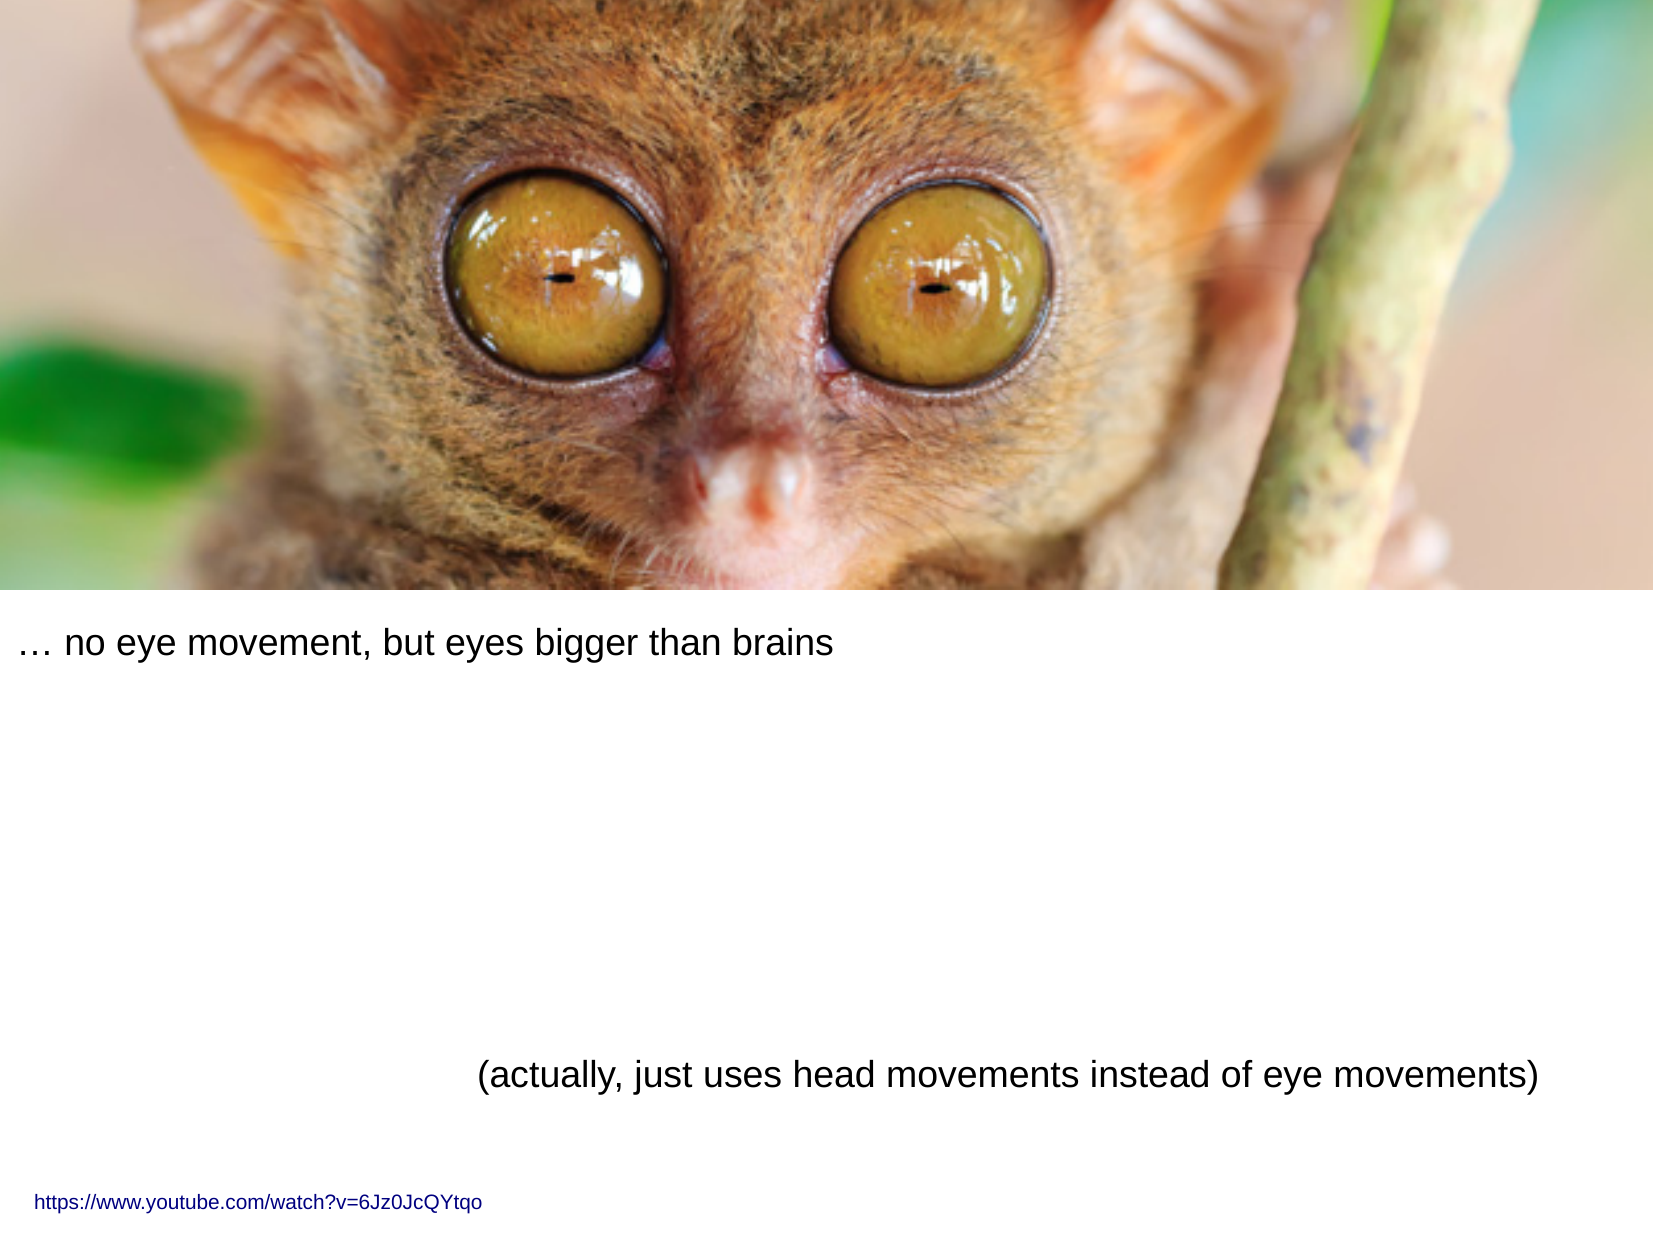

… no eye movement, but eyes bigger than brains
(actually, just uses head movements instead of eye movements)
https://www.youtube.com/watch?v=6Jz0JcQYtqo